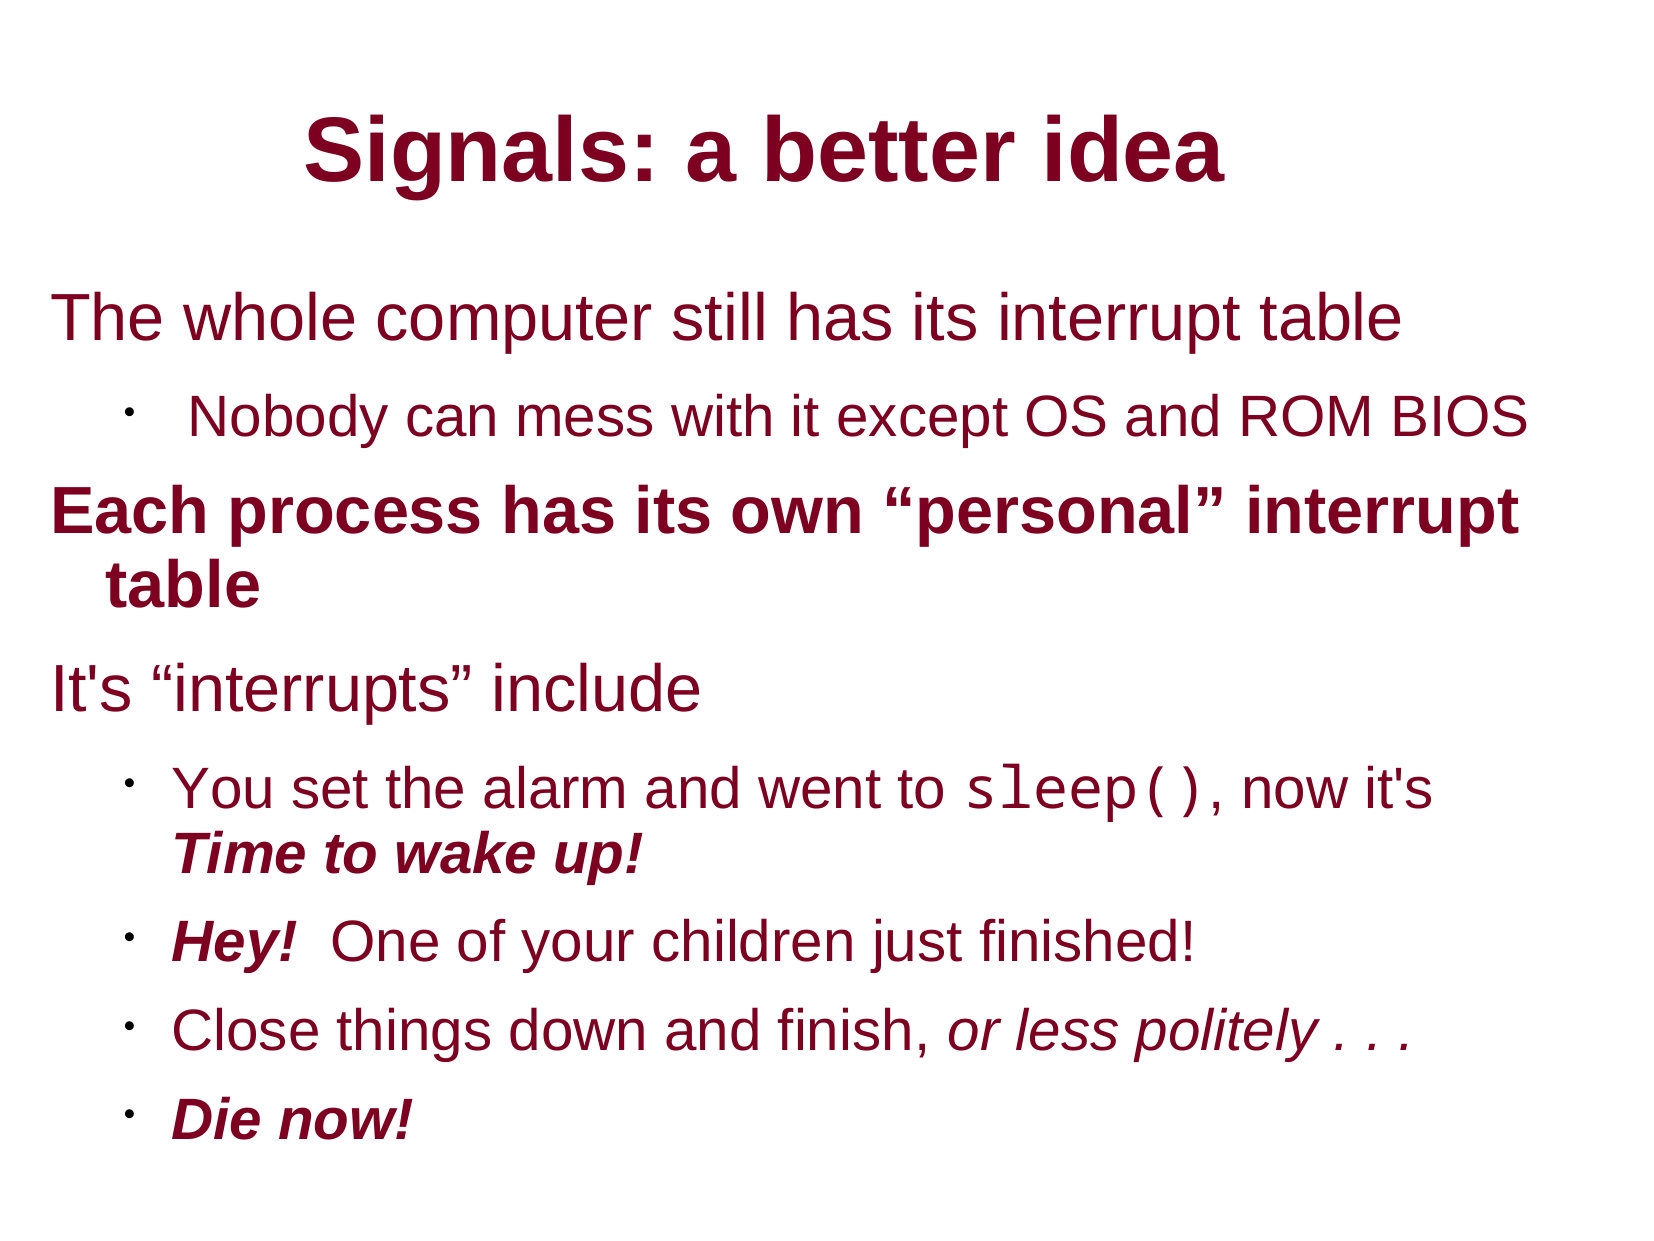

# Signals: a better idea
The whole computer still has its interrupt table
 Nobody can mess with it except OS and ROM BIOS
Each process has its own “personal” interrupt table
It's “interrupts” include
You set the alarm and went to sleep(), now it's Time to wake up!
Hey! One of your children just finished!
Close things down and finish, or less politely . . .
Die now!